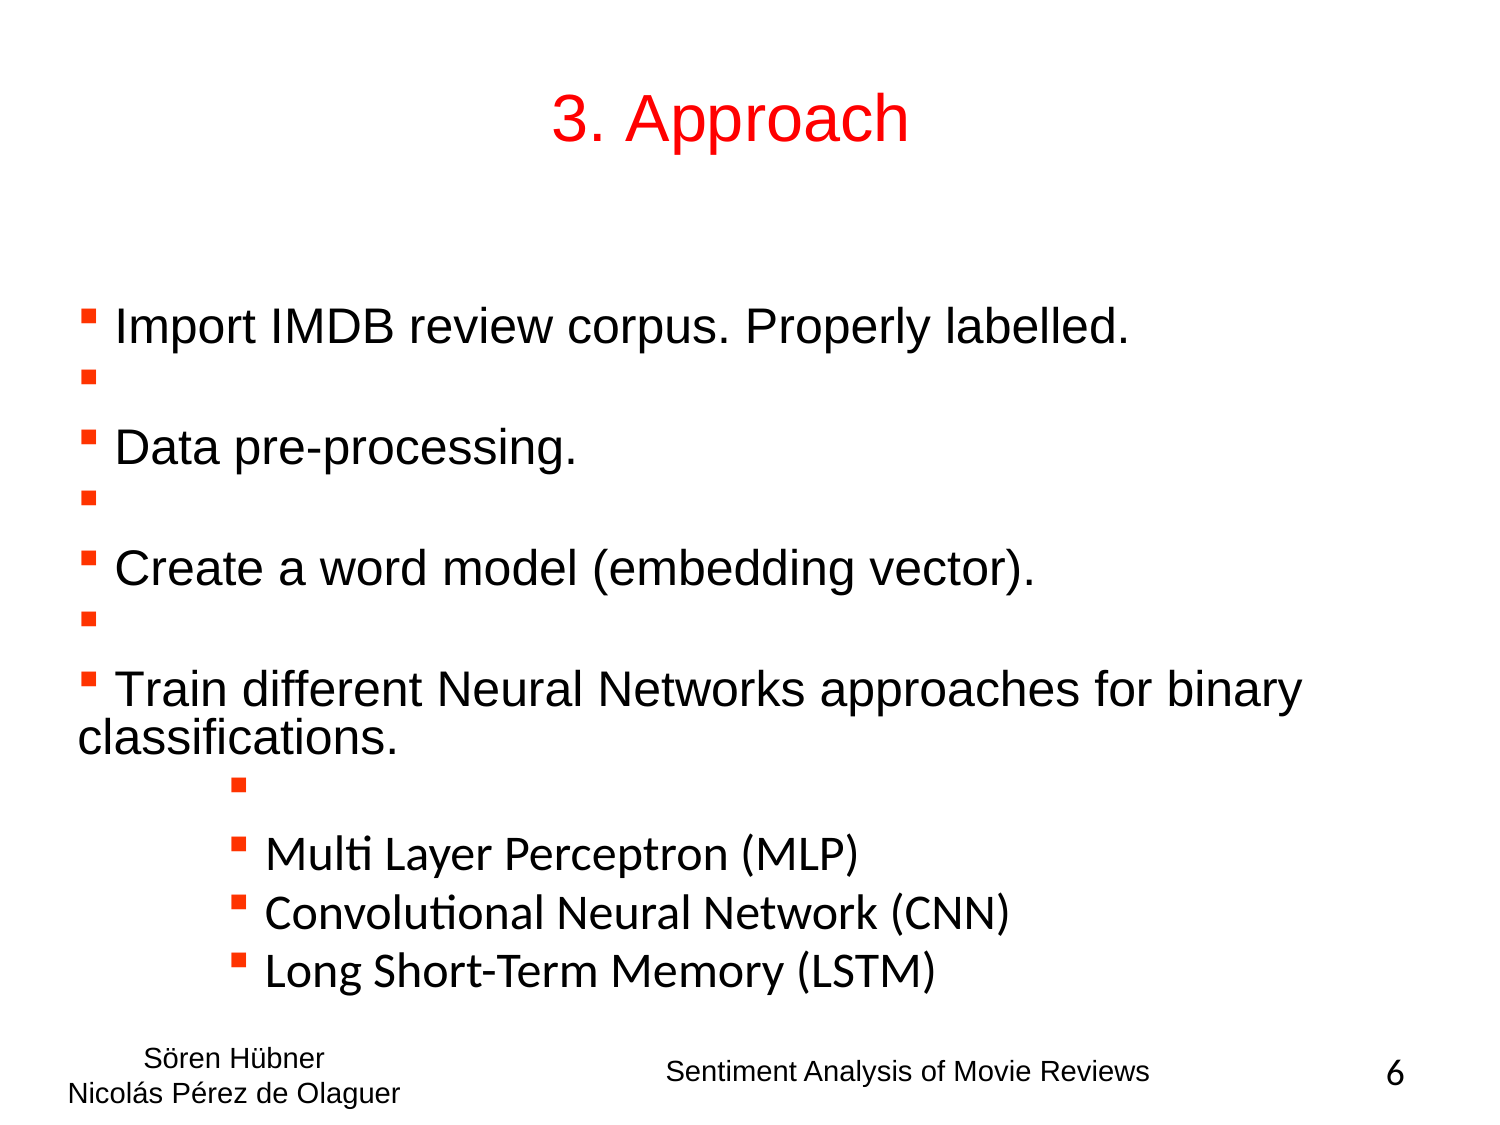

3. Approach
# Import IMDB review corpus. Properly labelled.
 Data pre-processing.
 Create a word model (embedding vector).
 Train different Neural Networks approaches for binary classifications.
Multi Layer Perceptron (MLP)
Convolutional Neural Network (CNN)
Long Short-Term Memory (LSTM)
Sören Hübner
Nicolás Pérez de Olaguer
Sentiment Analysis of Movie Reviews